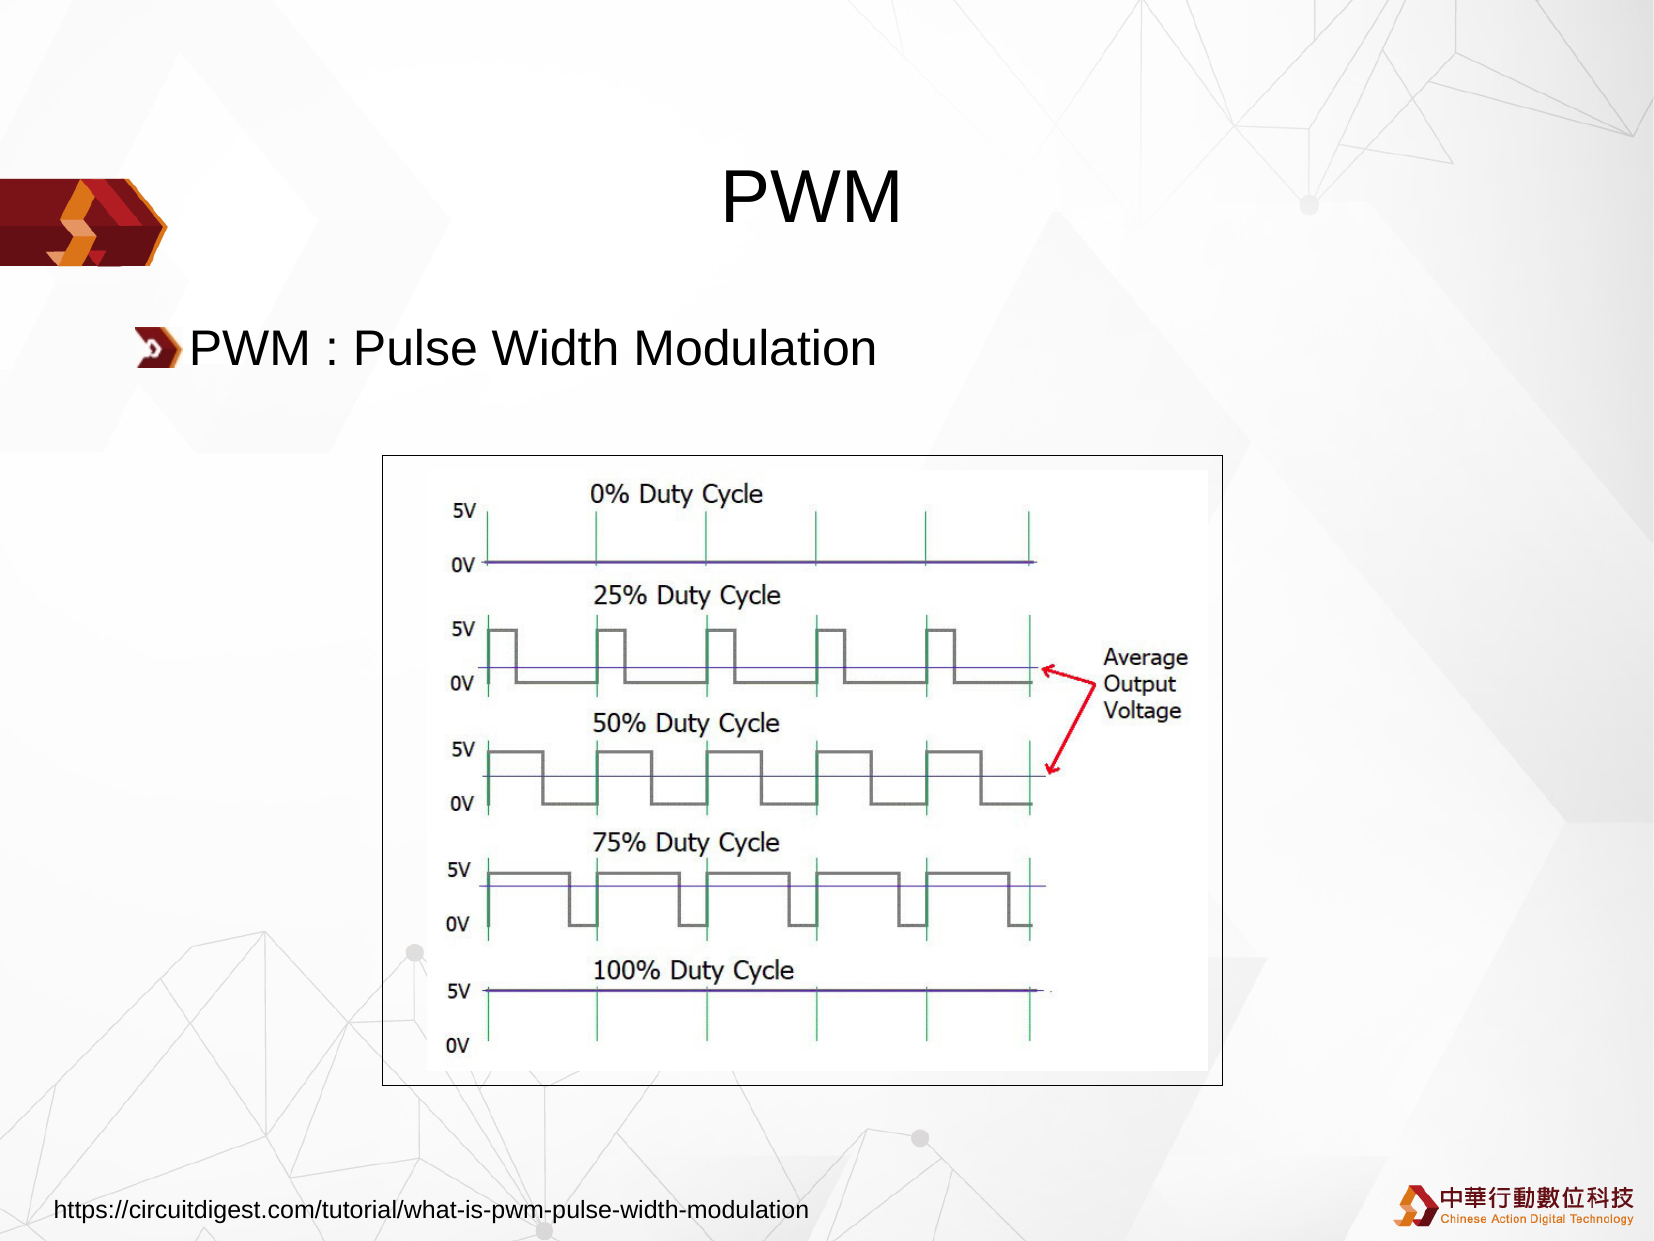

# PWM
PWM : Pulse Width Modulation
https://circuitdigest.com/tutorial/what-is-pwm-pulse-width-modulation